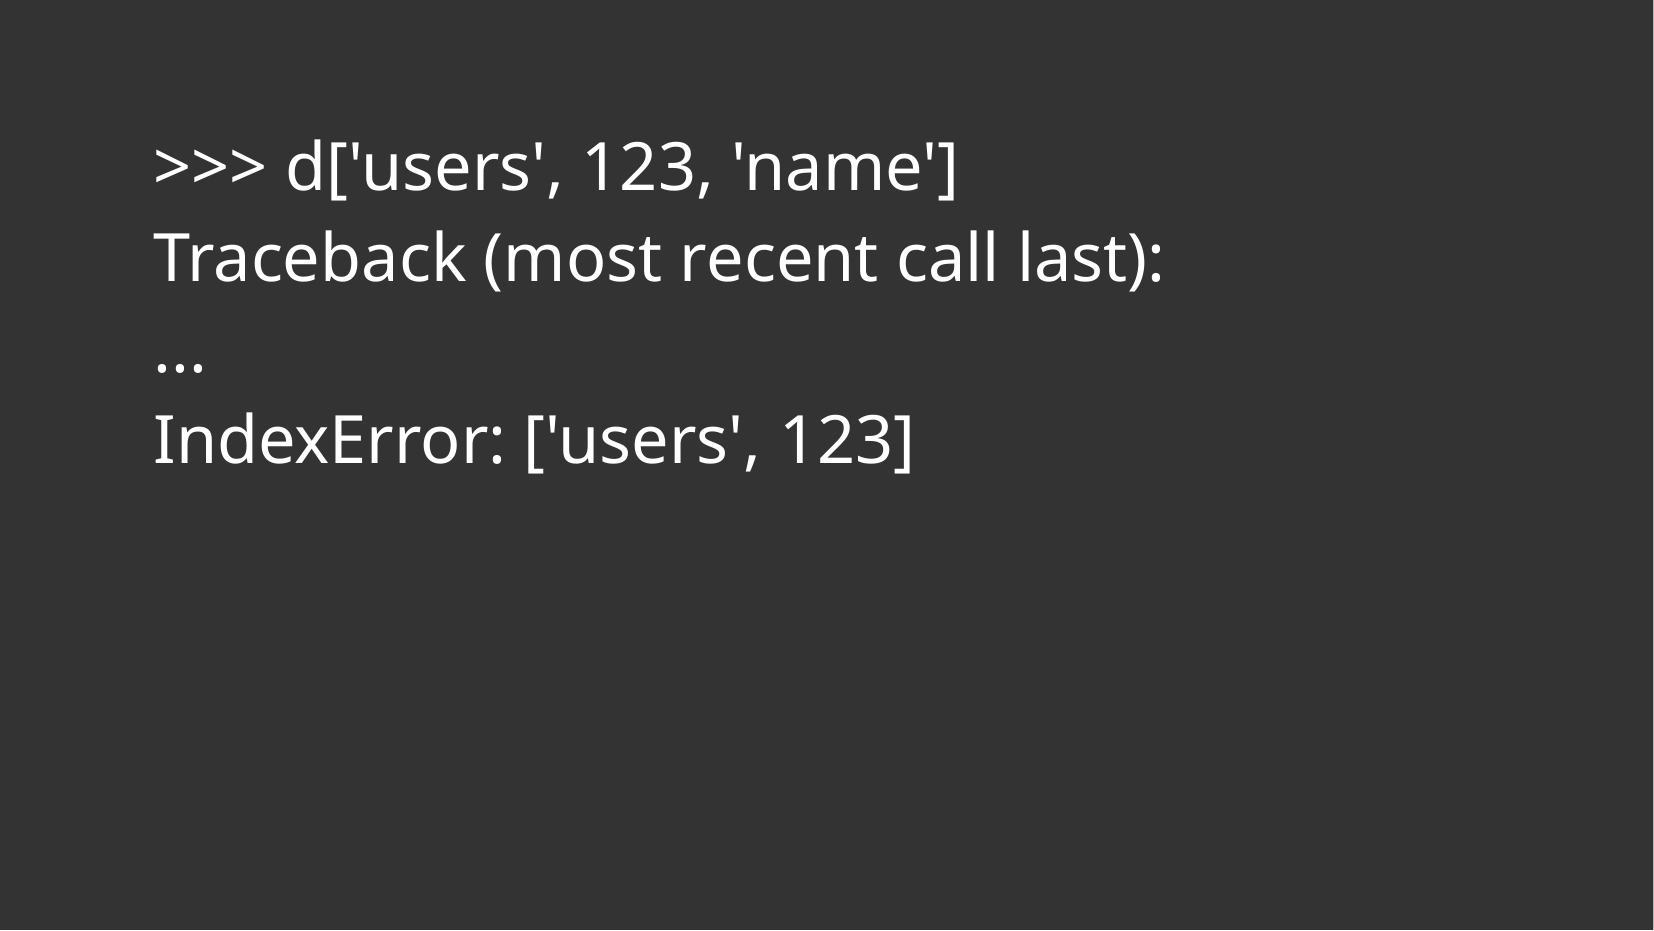

>>> d['users', 123, 'name']
Traceback (most recent call last):
...
IndexError: ['users', 123]
#